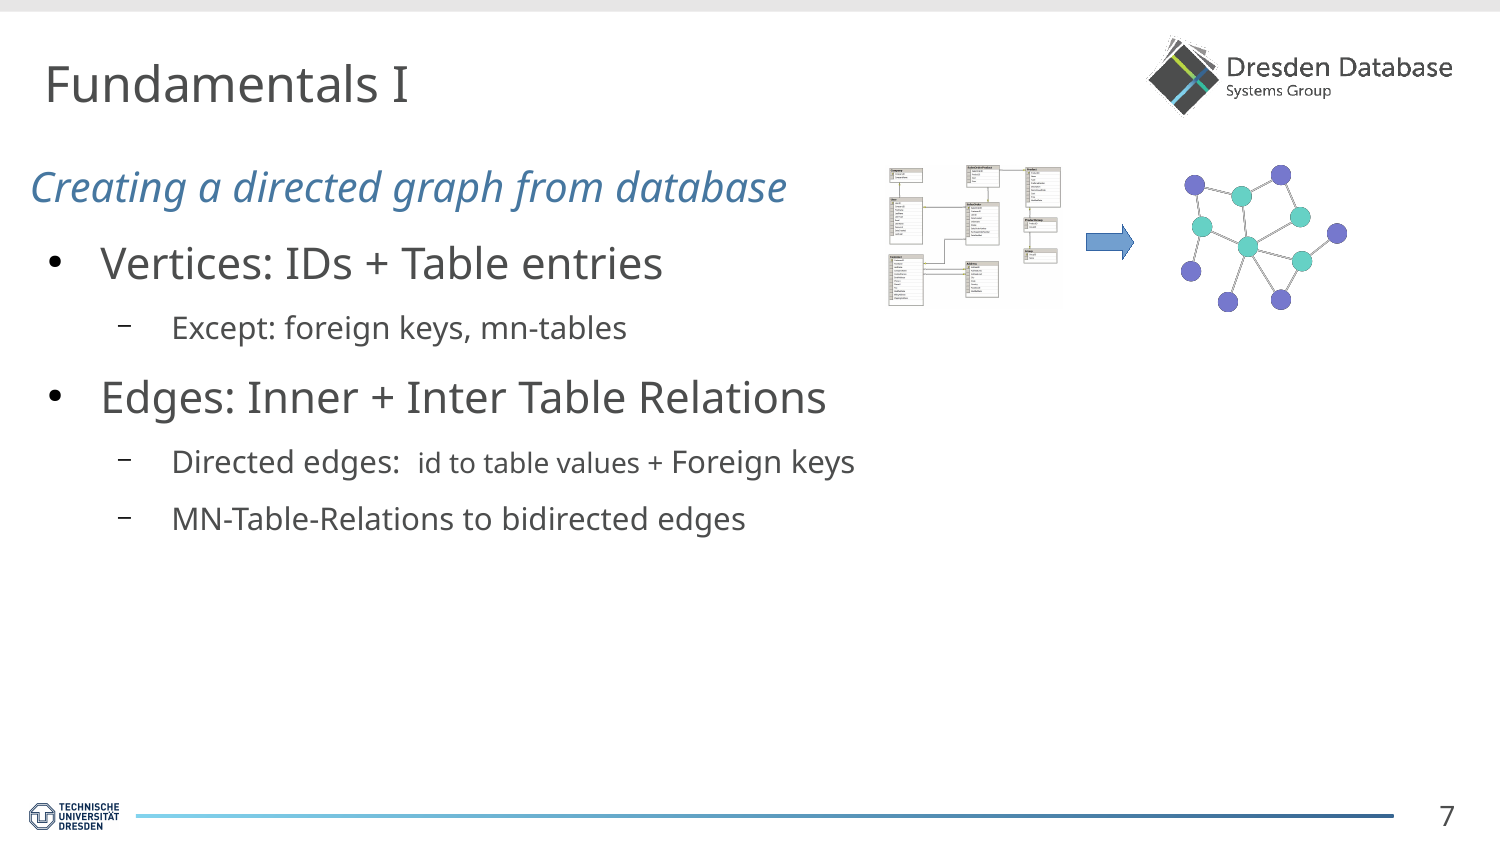

# Fundamentals I
Creating a directed graph from database
Vertices: IDs + Table entries
Except: foreign keys, mn-tables
Edges: Inner + Inter Table Relations
Directed edges: id to table values + Foreign keys
MN-Table-Relations to bidirected edges